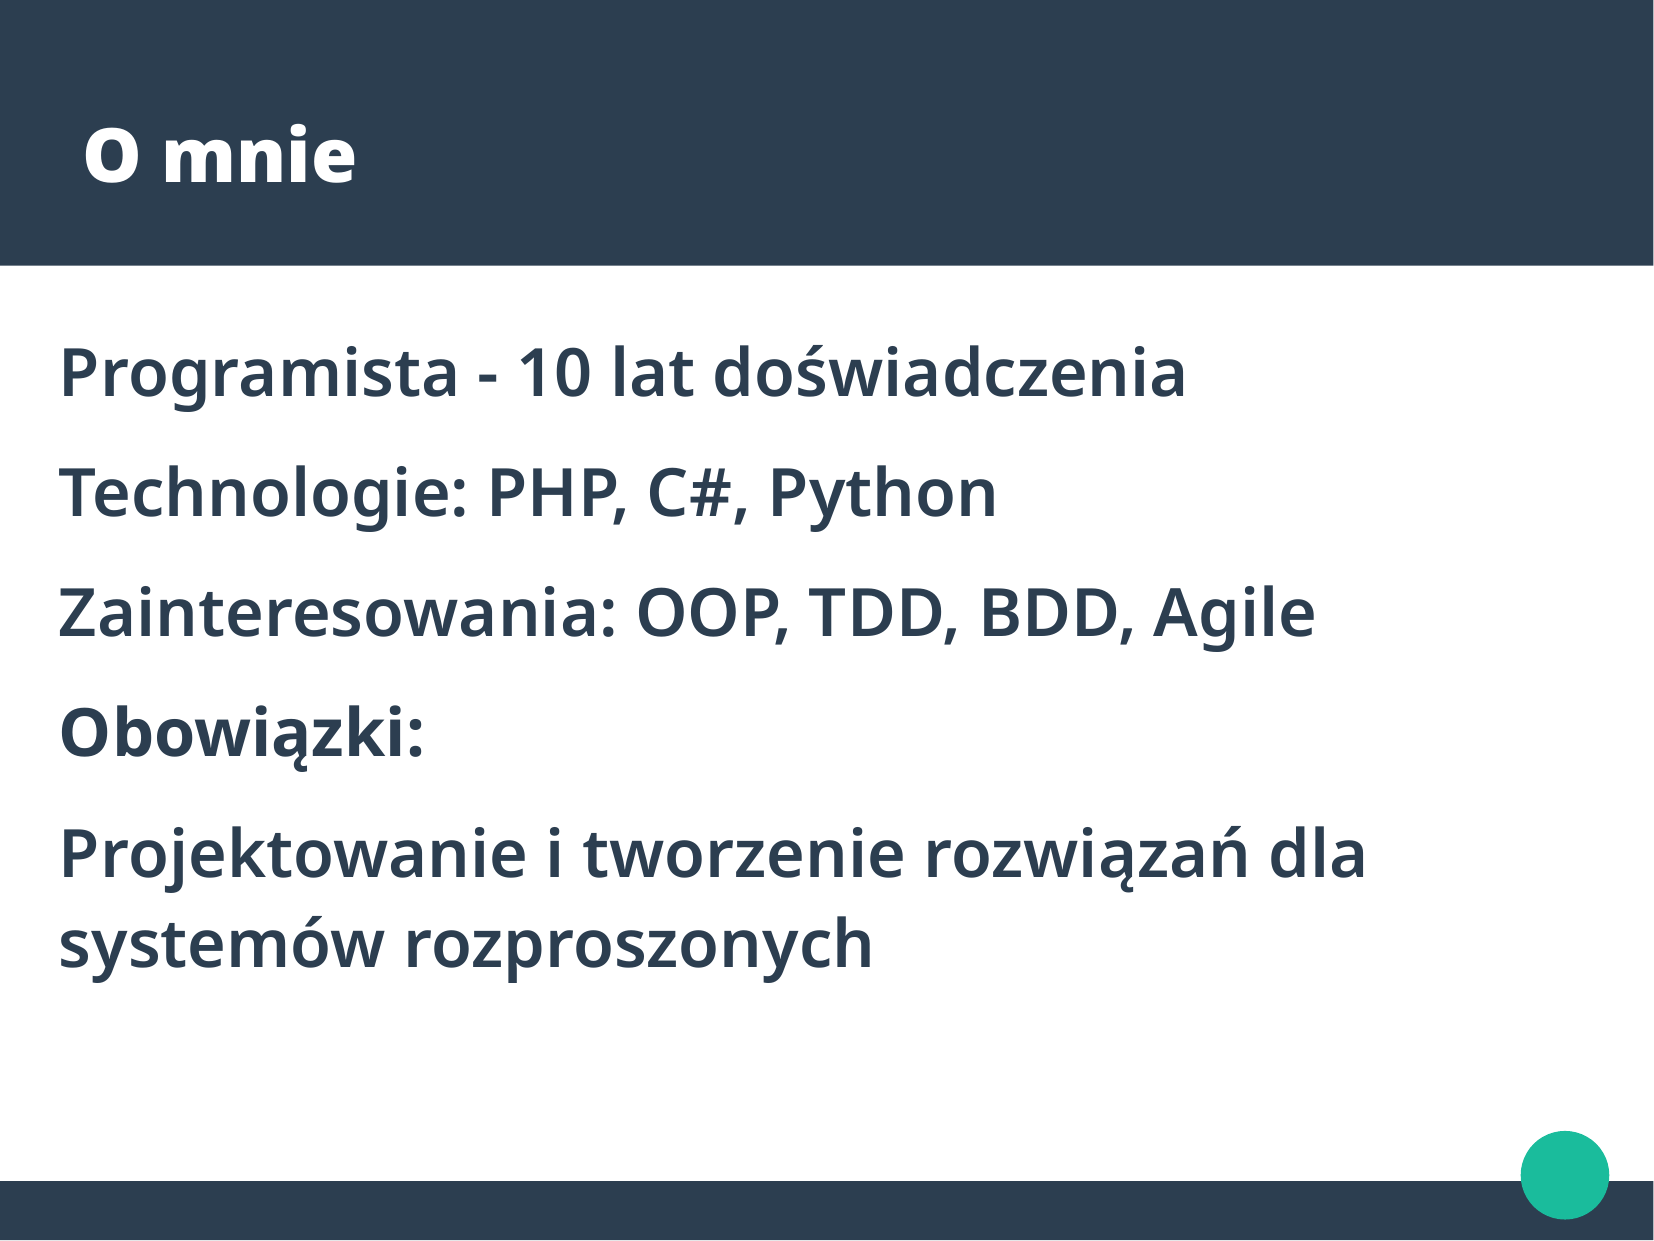

# O mnie
Programista - 10 lat doświadczenia
Technologie: PHP, C#, Python
Zainteresowania: OOP, TDD, BDD, Agile
Obowiązki:
Projektowanie i tworzenie rozwiązań dla systemów rozproszonych